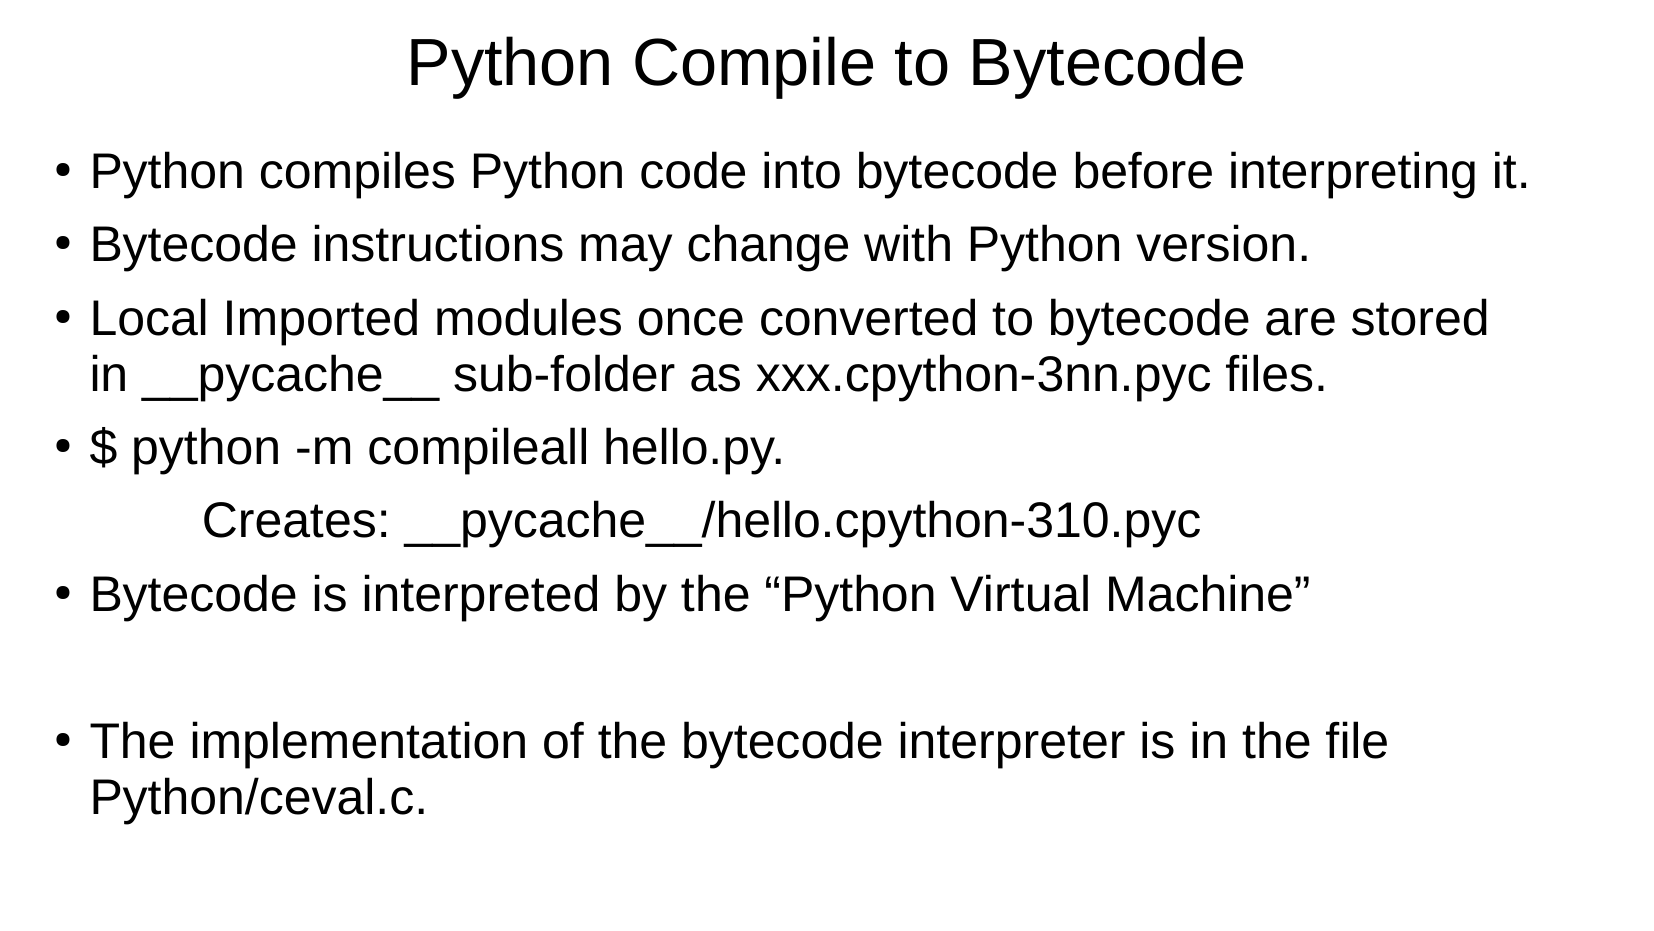

# Python Compile to Bytecode
Python compiles Python code into bytecode before interpreting it.
Bytecode instructions may change with Python version.
Local Imported modules once converted to bytecode are stored in __pycache__ sub-folder as xxx.cpython-3nn.pyc files.
$ python -m compileall hello.py.
		Creates: __pycache__/hello.cpython-310.pyc
Bytecode is interpreted by the “Python Virtual Machine”
The implementation of the bytecode interpreter is in the file Python/ceval.c.